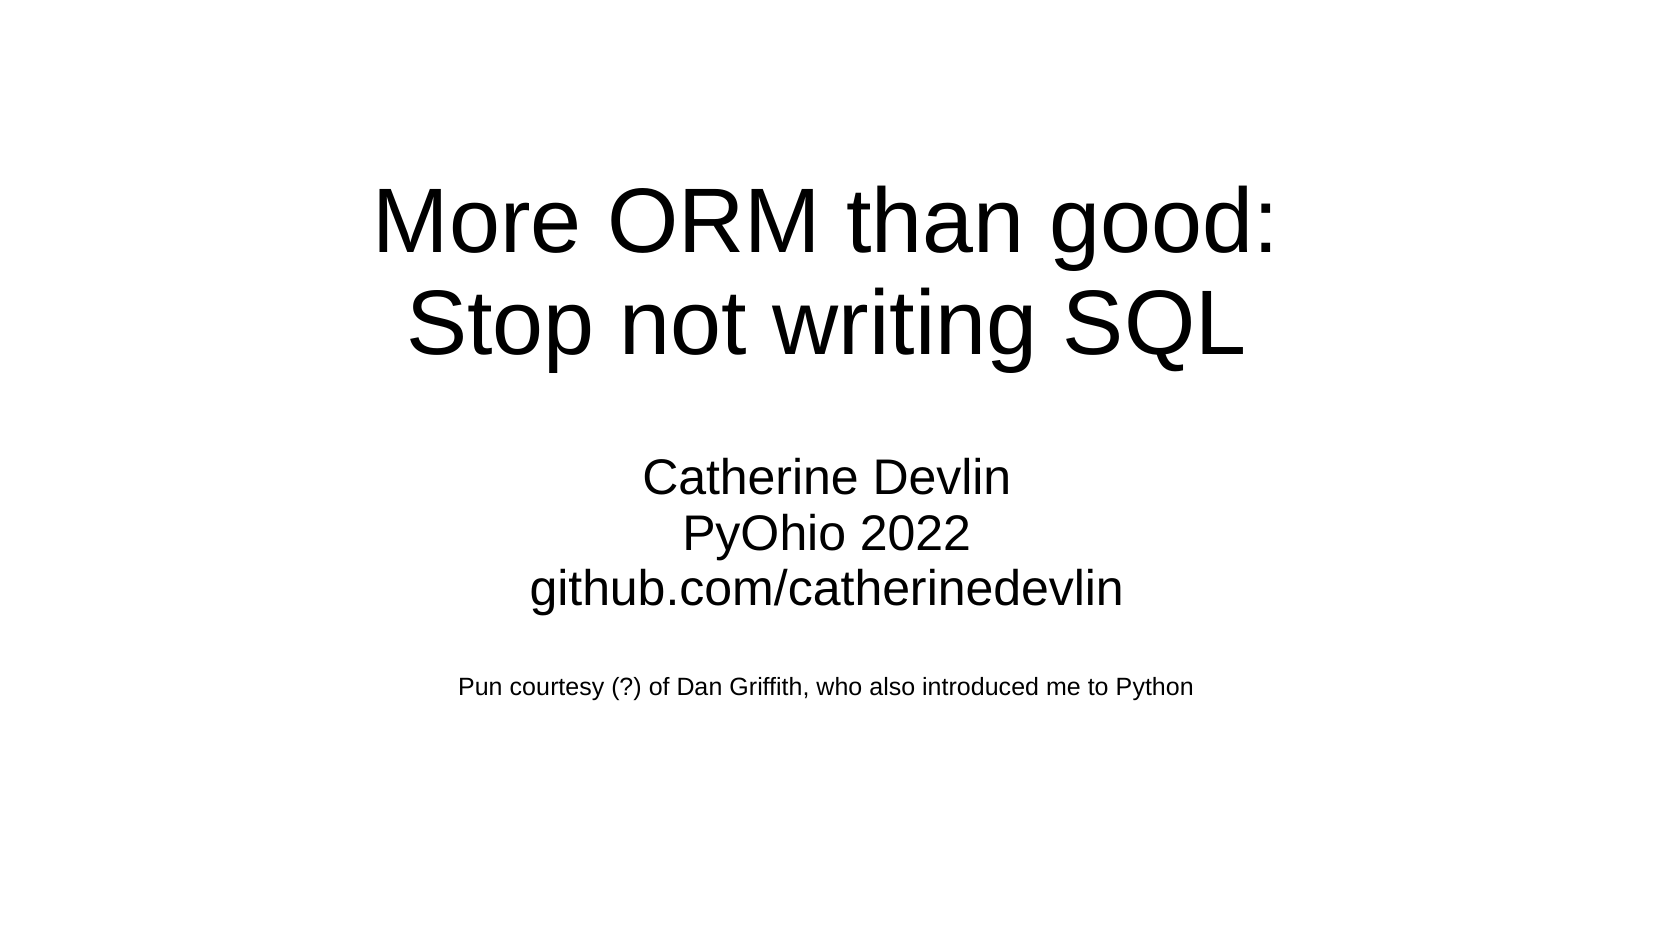

# More ORM than good: Stop not writing SQL
Catherine Devlin
PyOhio 2022
github.com/catherinedevlin
Pun courtesy (?) of Dan Griffith, who also introduced me to Python